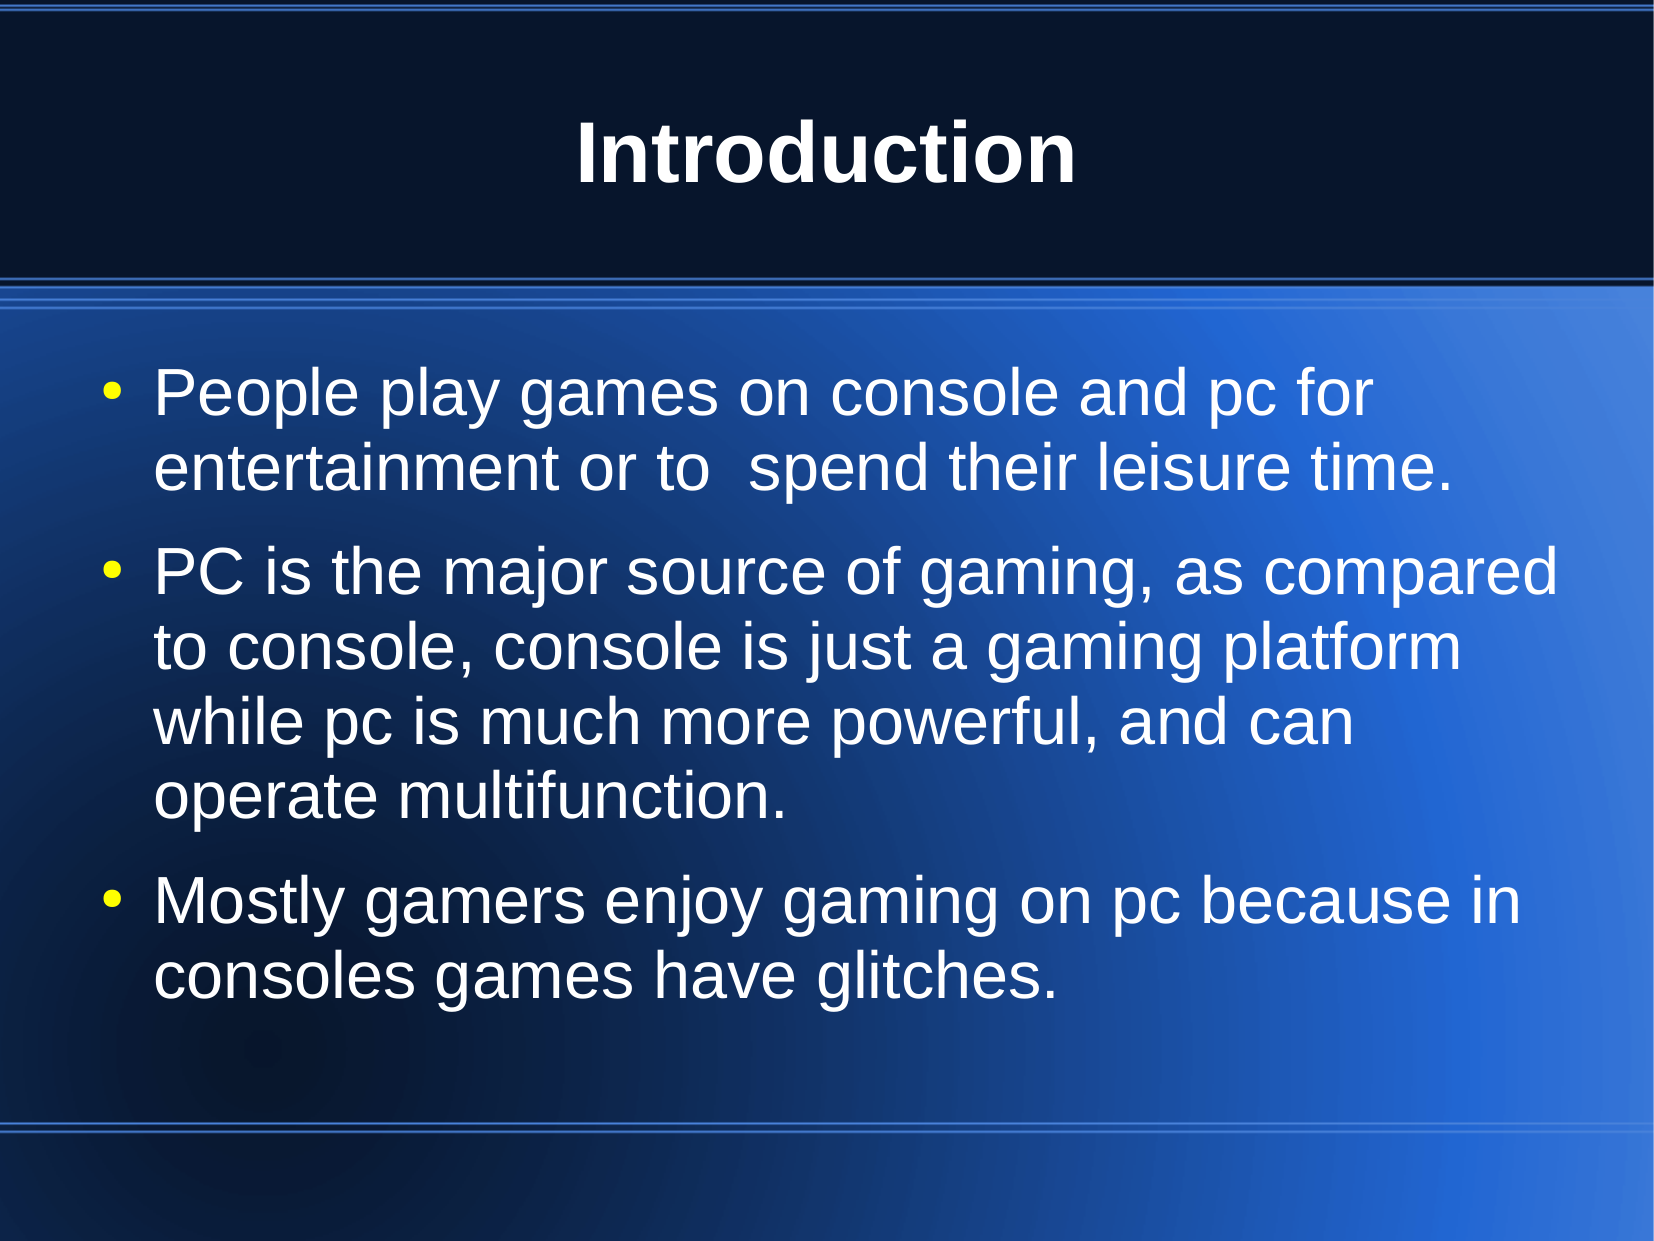

# Introduction
People play games on console and pc for entertainment or to spend their leisure time.
PC is the major source of gaming, as compared to console, console is just a gaming platform while pc is much more powerful, and can operate multifunction.
Mostly gamers enjoy gaming on pc because in consoles games have glitches.